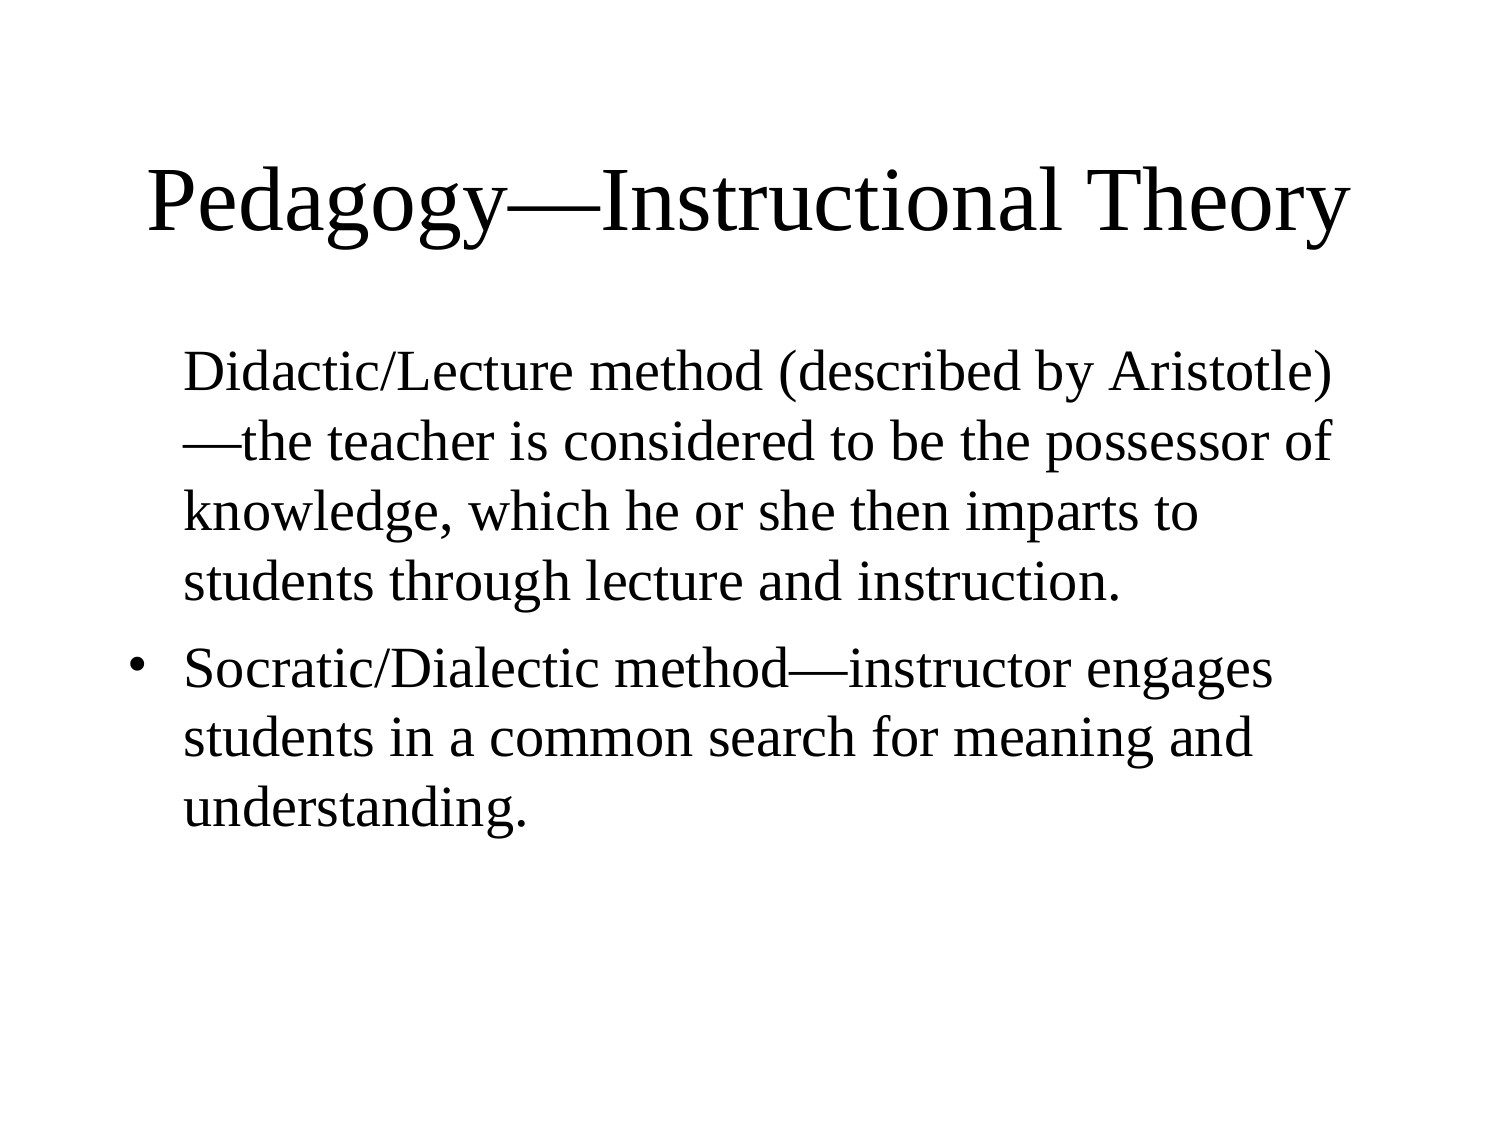

# Pedagogy—Instructional Theory
	Didactic/Lecture method (described by Aristotle)—the teacher is considered to be the possessor of knowledge, which he or she then imparts to students through lecture and instruction.
Socratic/Dialectic method—instructor engages students in a common search for meaning and understanding.